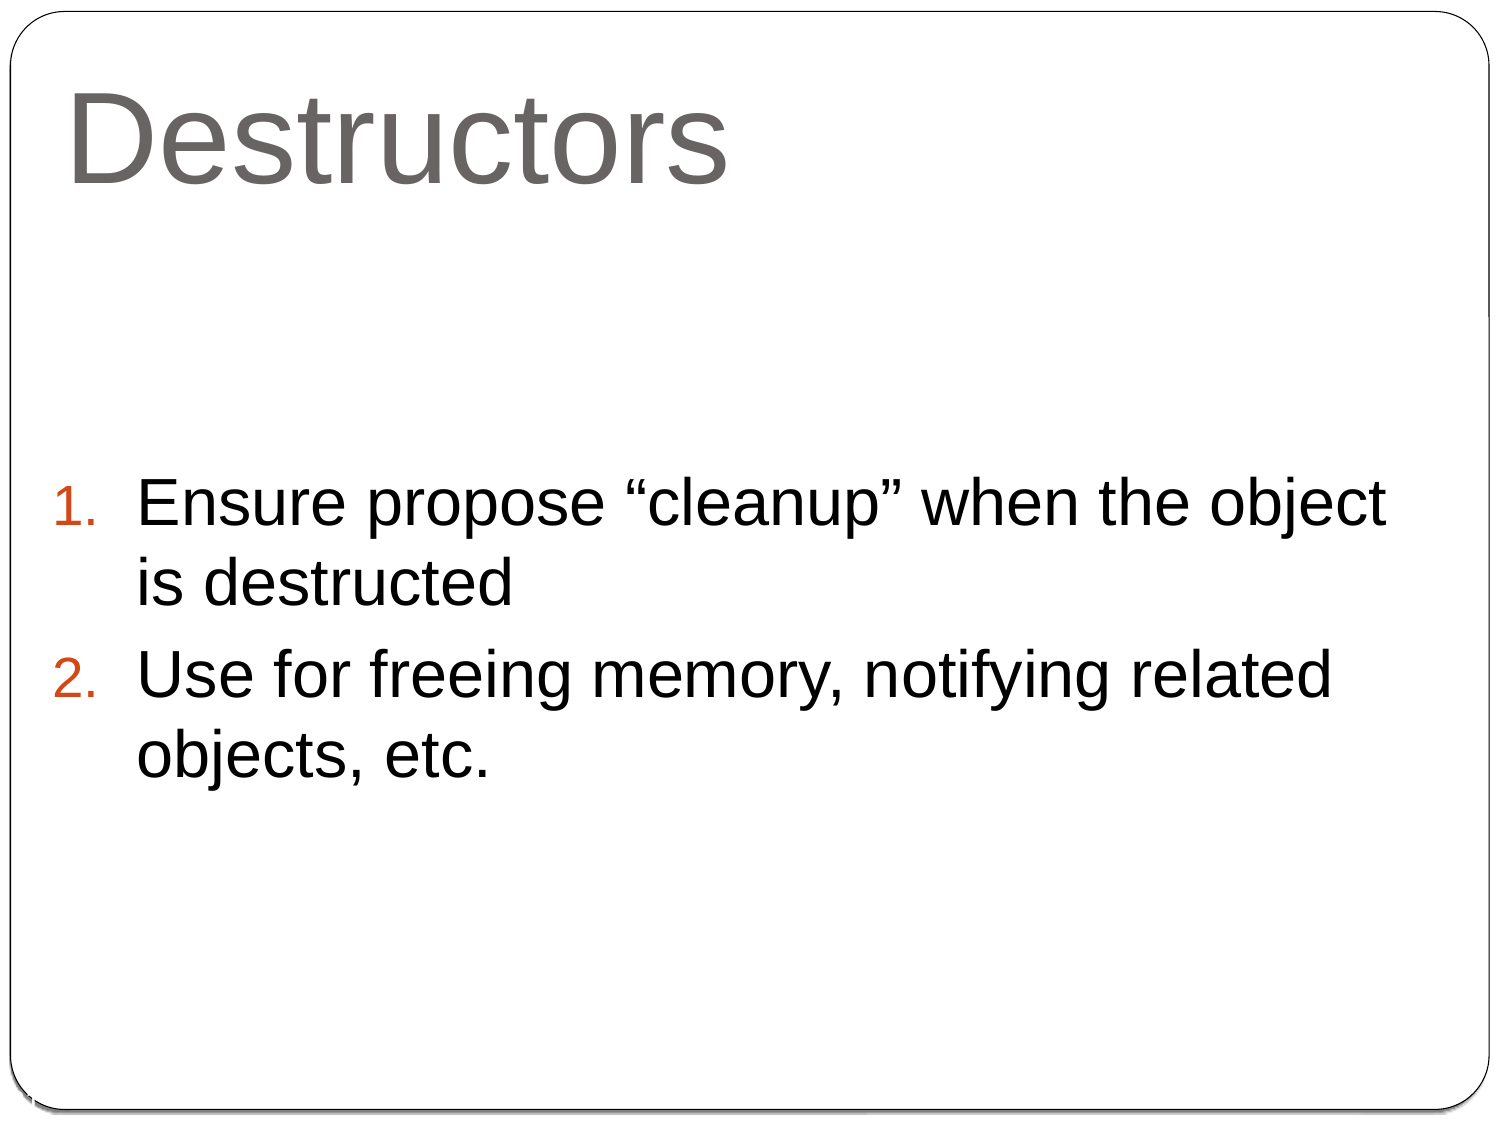

# Destructors
Ensure propose “cleanup” when the object is destructed
Use for freeing memory, notifying related objects, etc.